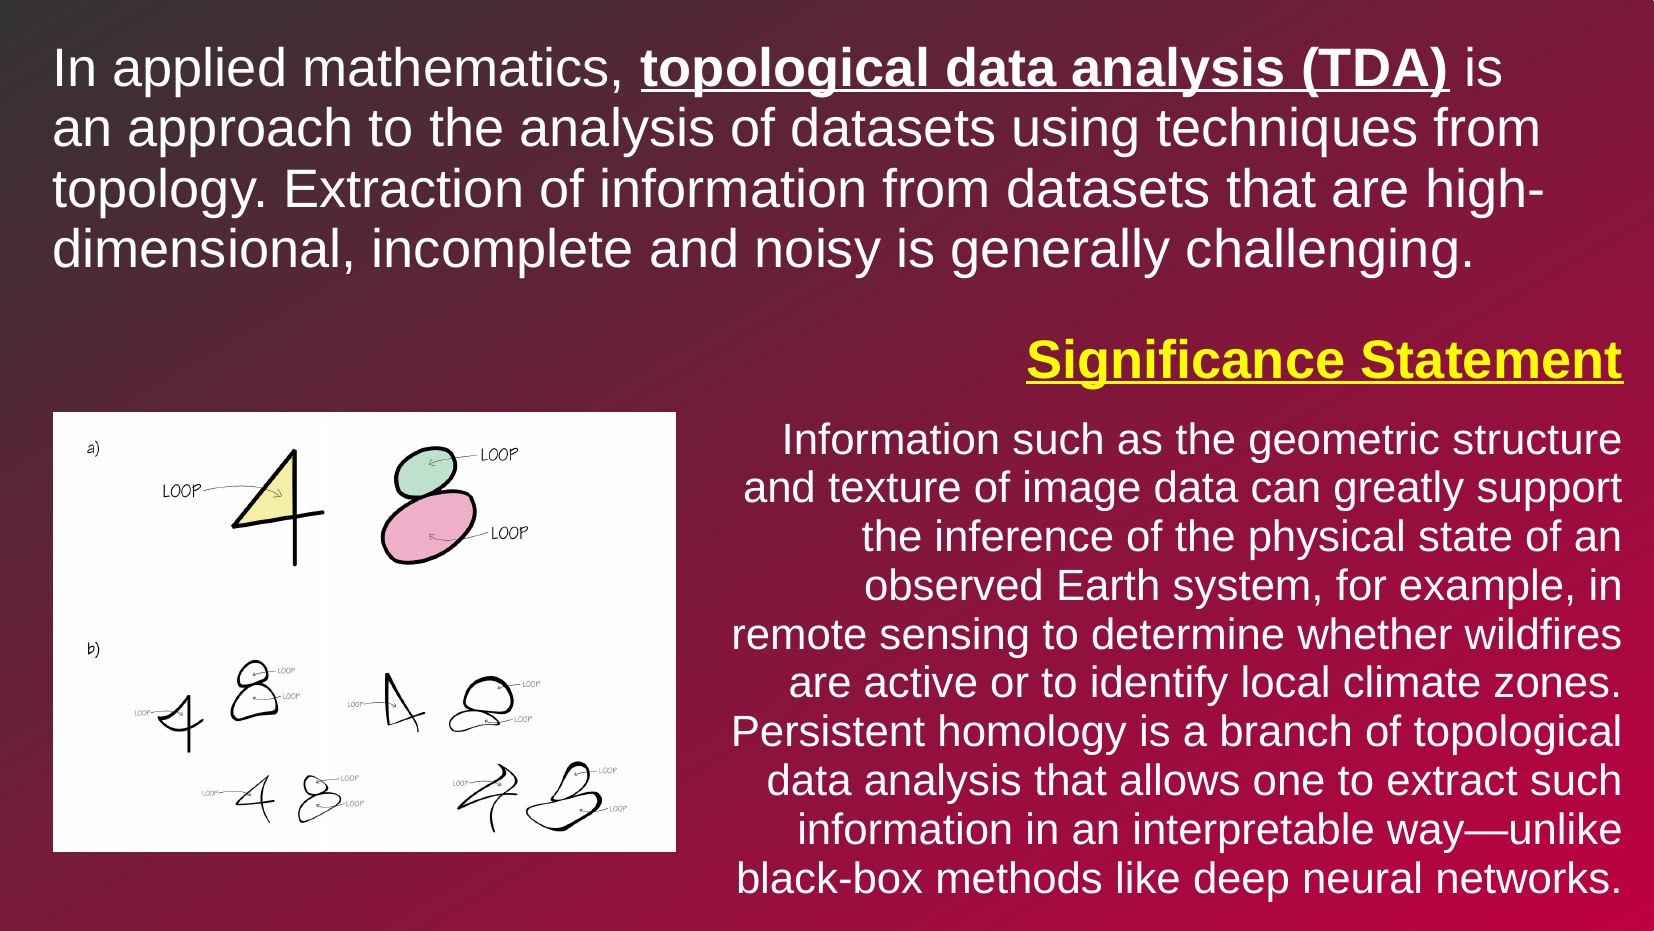

In applied mathematics, topological data analysis (TDA) is an approach to the analysis of datasets using techniques from topology. Extraction of information from datasets that are high-dimensional, incomplete and noisy is generally challenging.
Significance Statement
Information such as the geometric structure and texture of image data can greatly support the inference of the physical state of an observed Earth system, for example, in remote sensing to determine whether wildfires are active or to identify local climate zones. Persistent homology is a branch of topological data analysis that allows one to extract such information in an interpretable way—unlike black-box methods like deep neural networks.